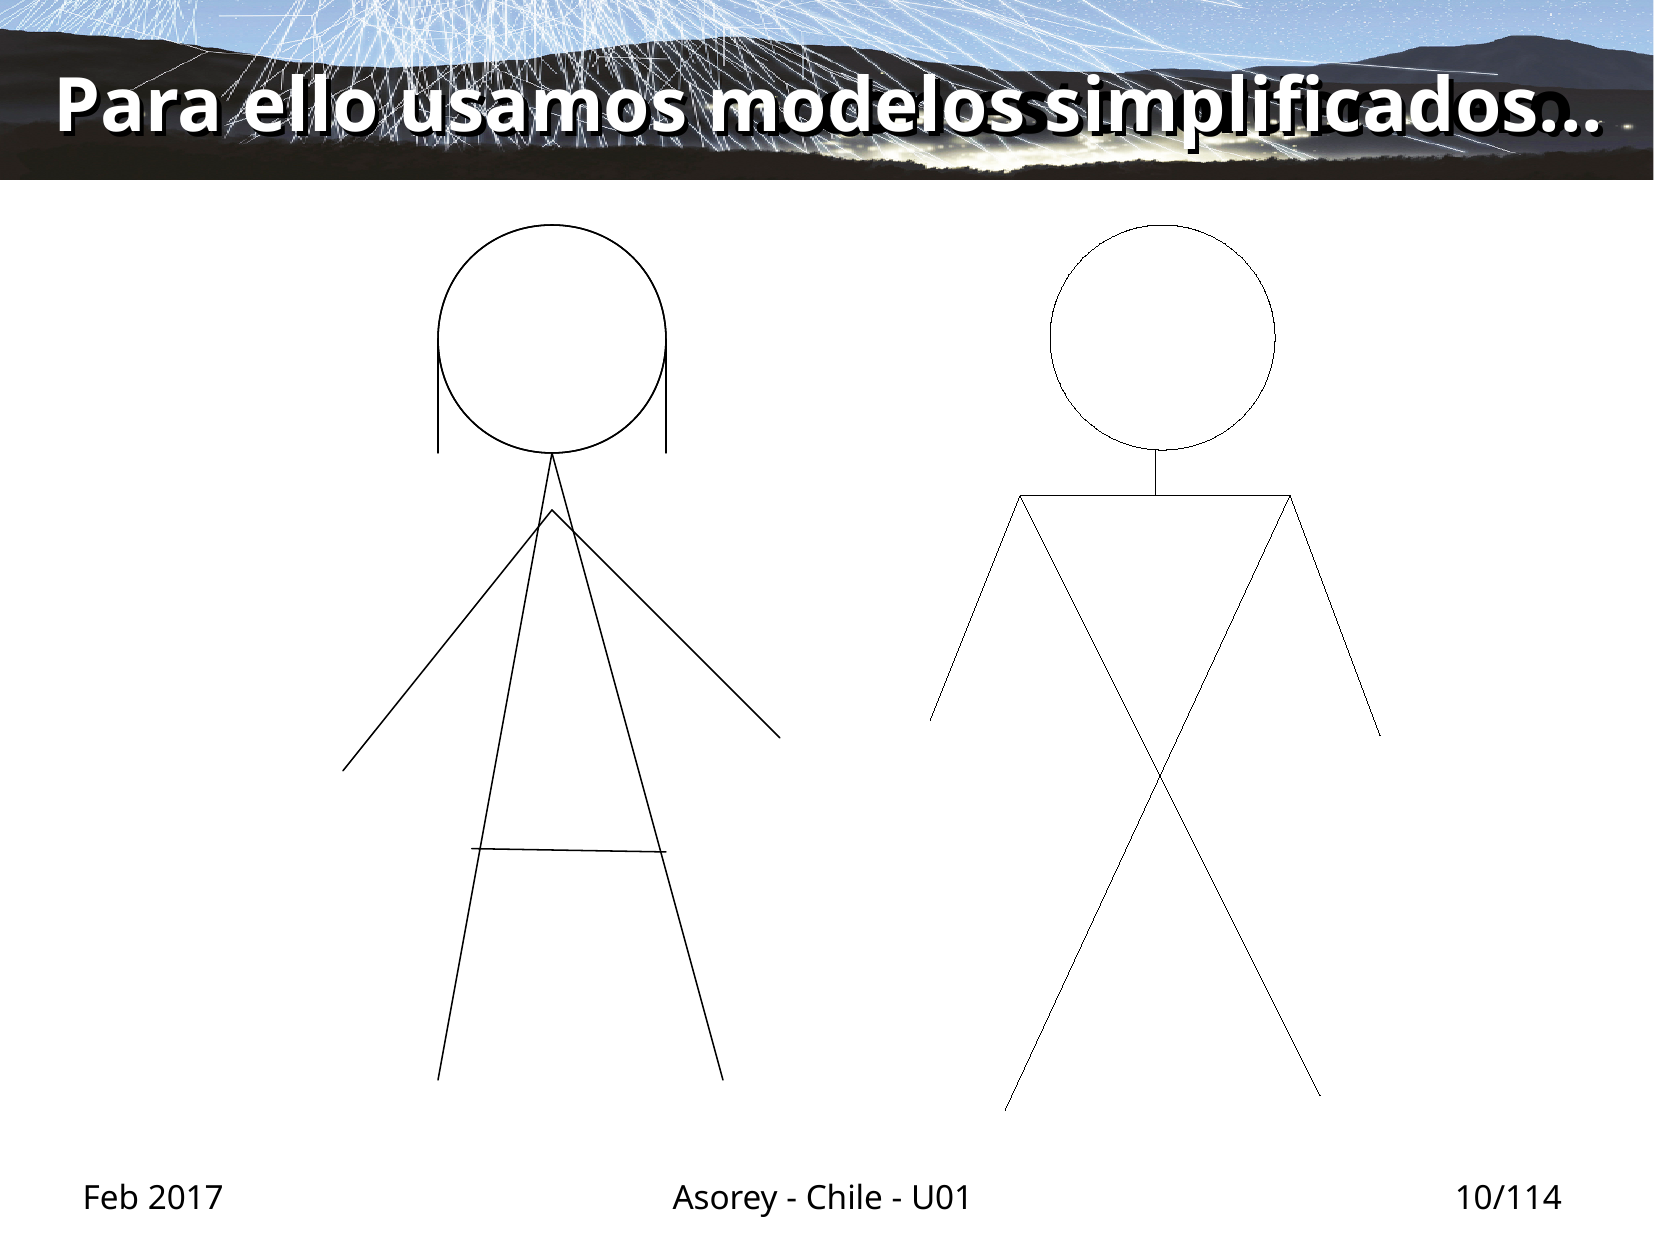

# Para ello usamos modelos simplificados...
… con esto: orden cero
Feb 2017
Asorey - Chile - U01
10